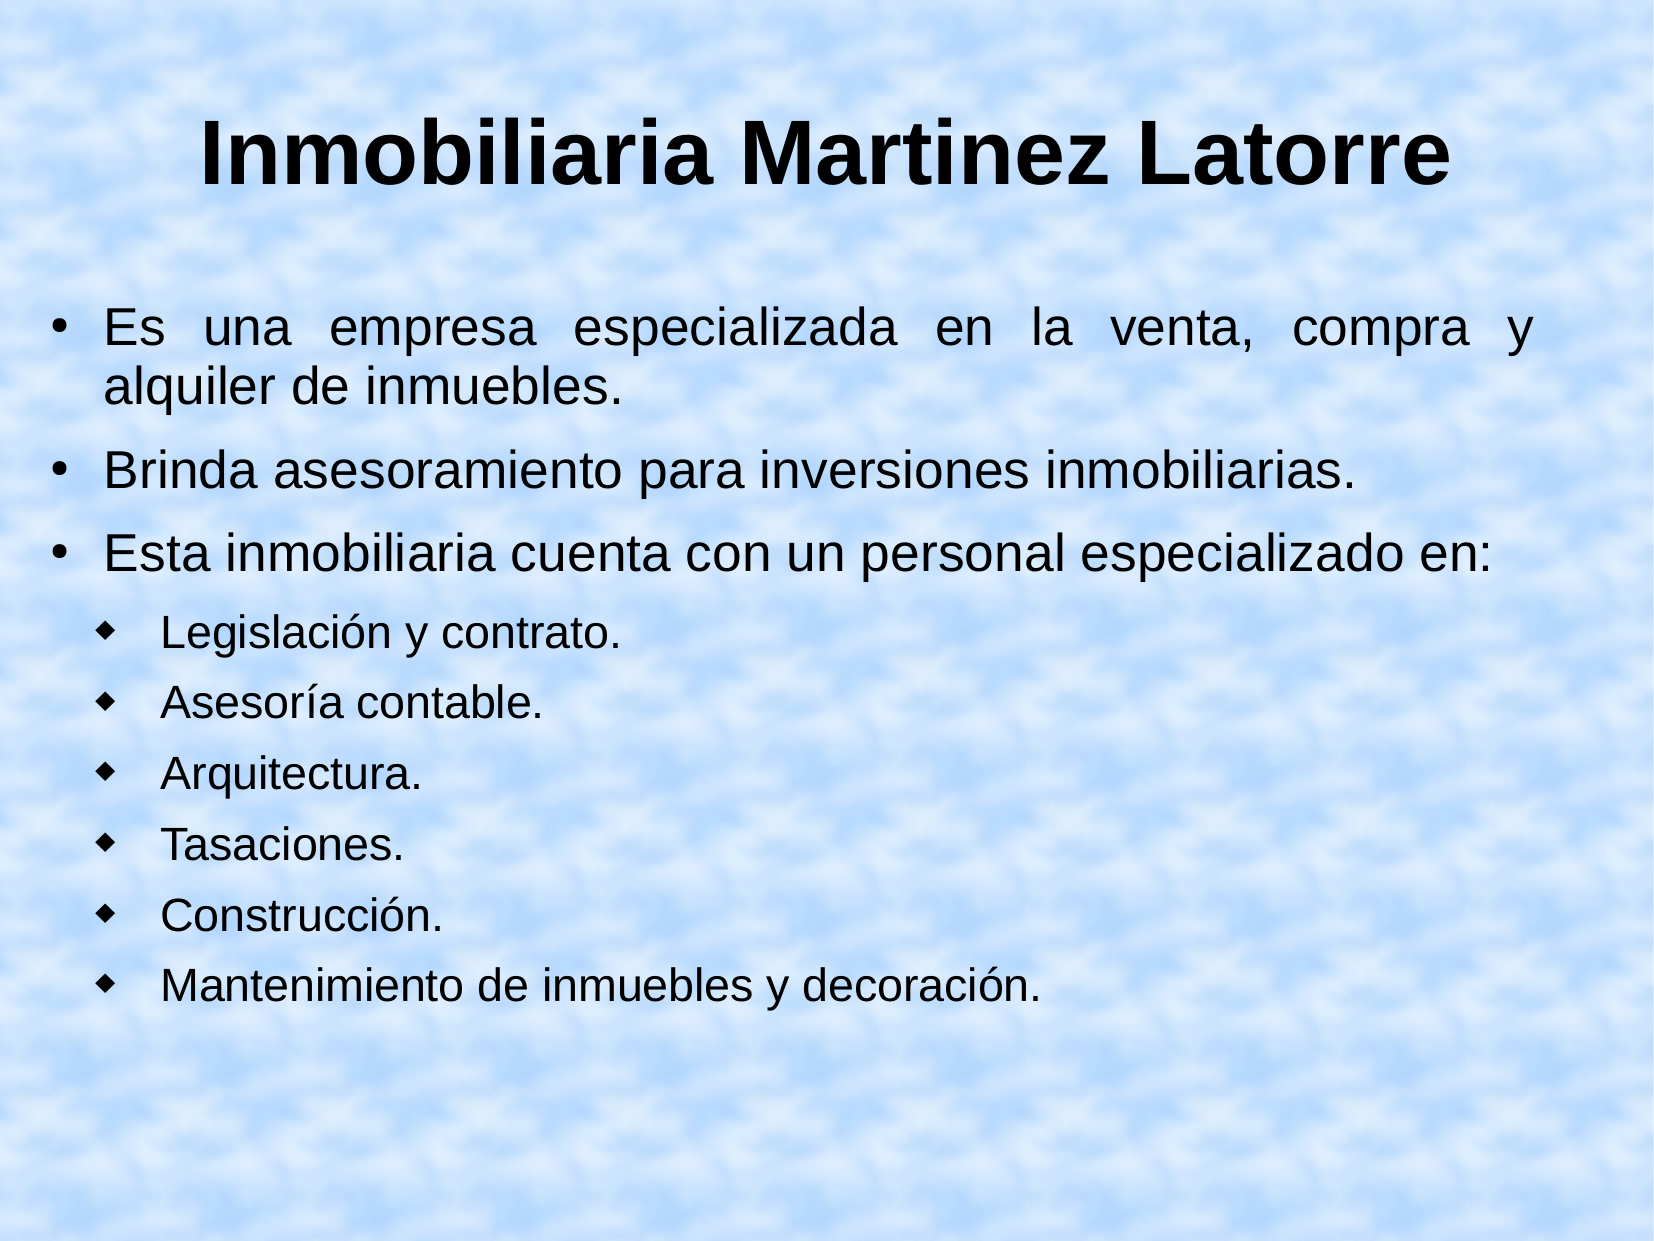

# Inmobiliaria Martinez Latorre
Es una empresa especializada en la venta, compra y alquiler de inmuebles.
Brinda asesoramiento para inversiones inmobiliarias.
Esta inmobiliaria cuenta con un personal especializado en:
Legislación y contrato.
Asesoría contable.
Arquitectura.
Tasaciones.
Construcción.
Mantenimiento de inmuebles y decoración.